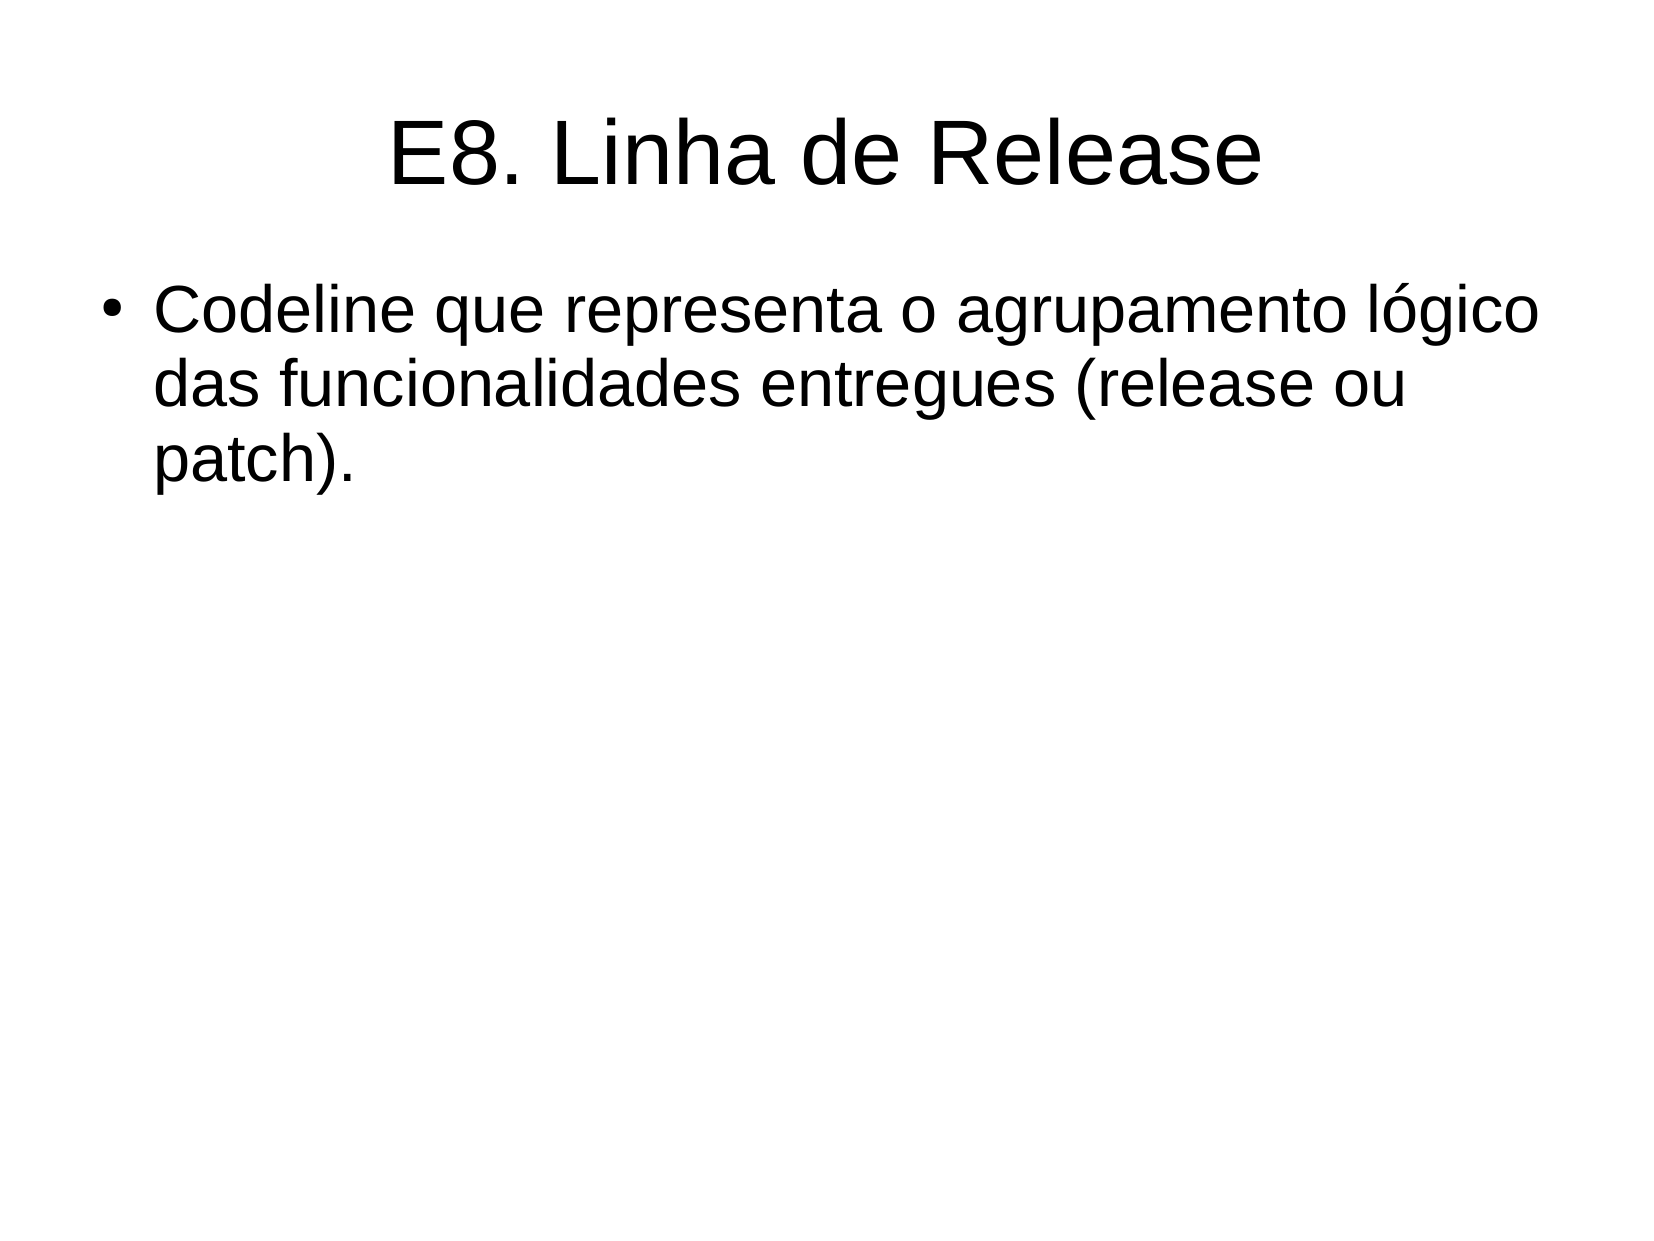

# E8. Linha de Release
Codeline que representa o agrupamento lógico das funcionalidades entregues (release ou patch).